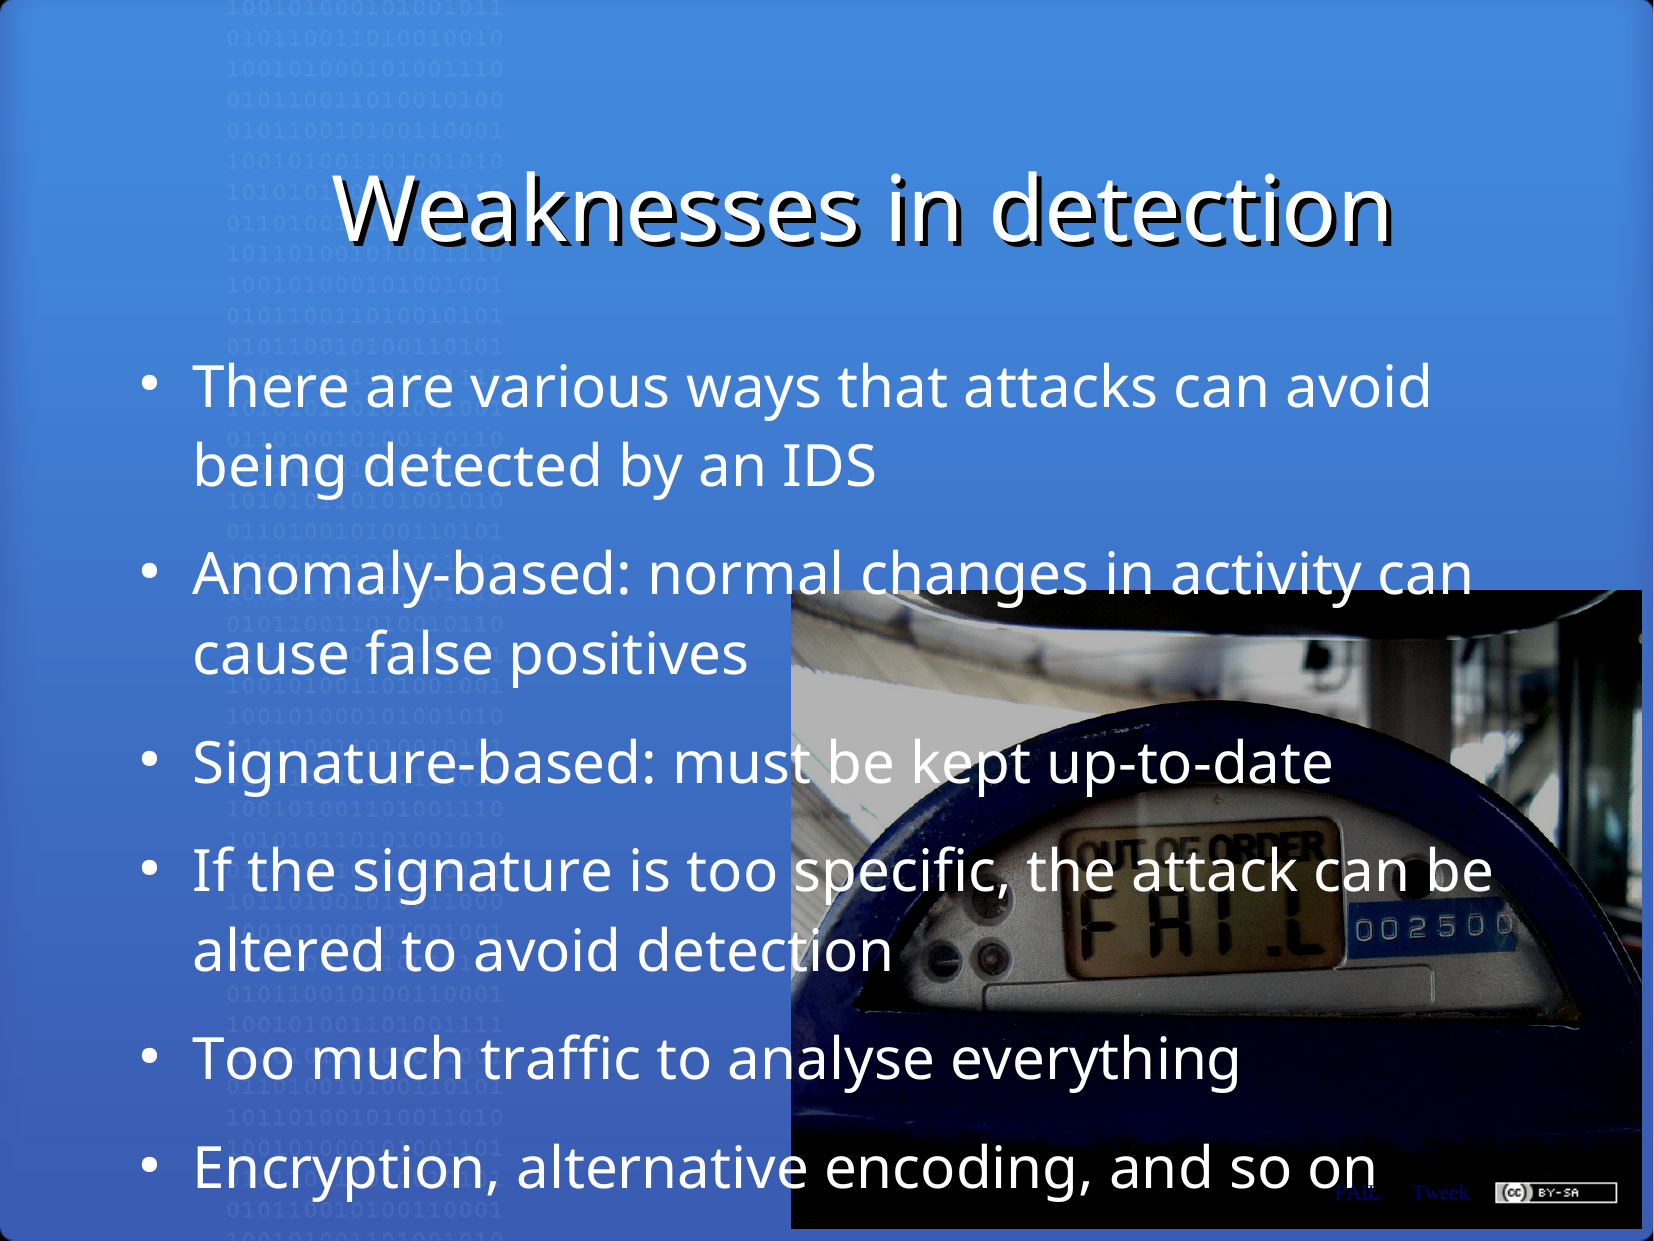

# Weaknesses in detection
There are various ways that attacks can avoid being detected by an IDS
Anomaly-based: normal changes in activity can cause false positives
Signature-based: must be kept up-to-date
If the signature is too specific, the attack can be altered to avoid detection
Too much traffic to analyse everything
Encryption, alternative encoding, and so on
Packet fragmentation...
FAIL by Tweek